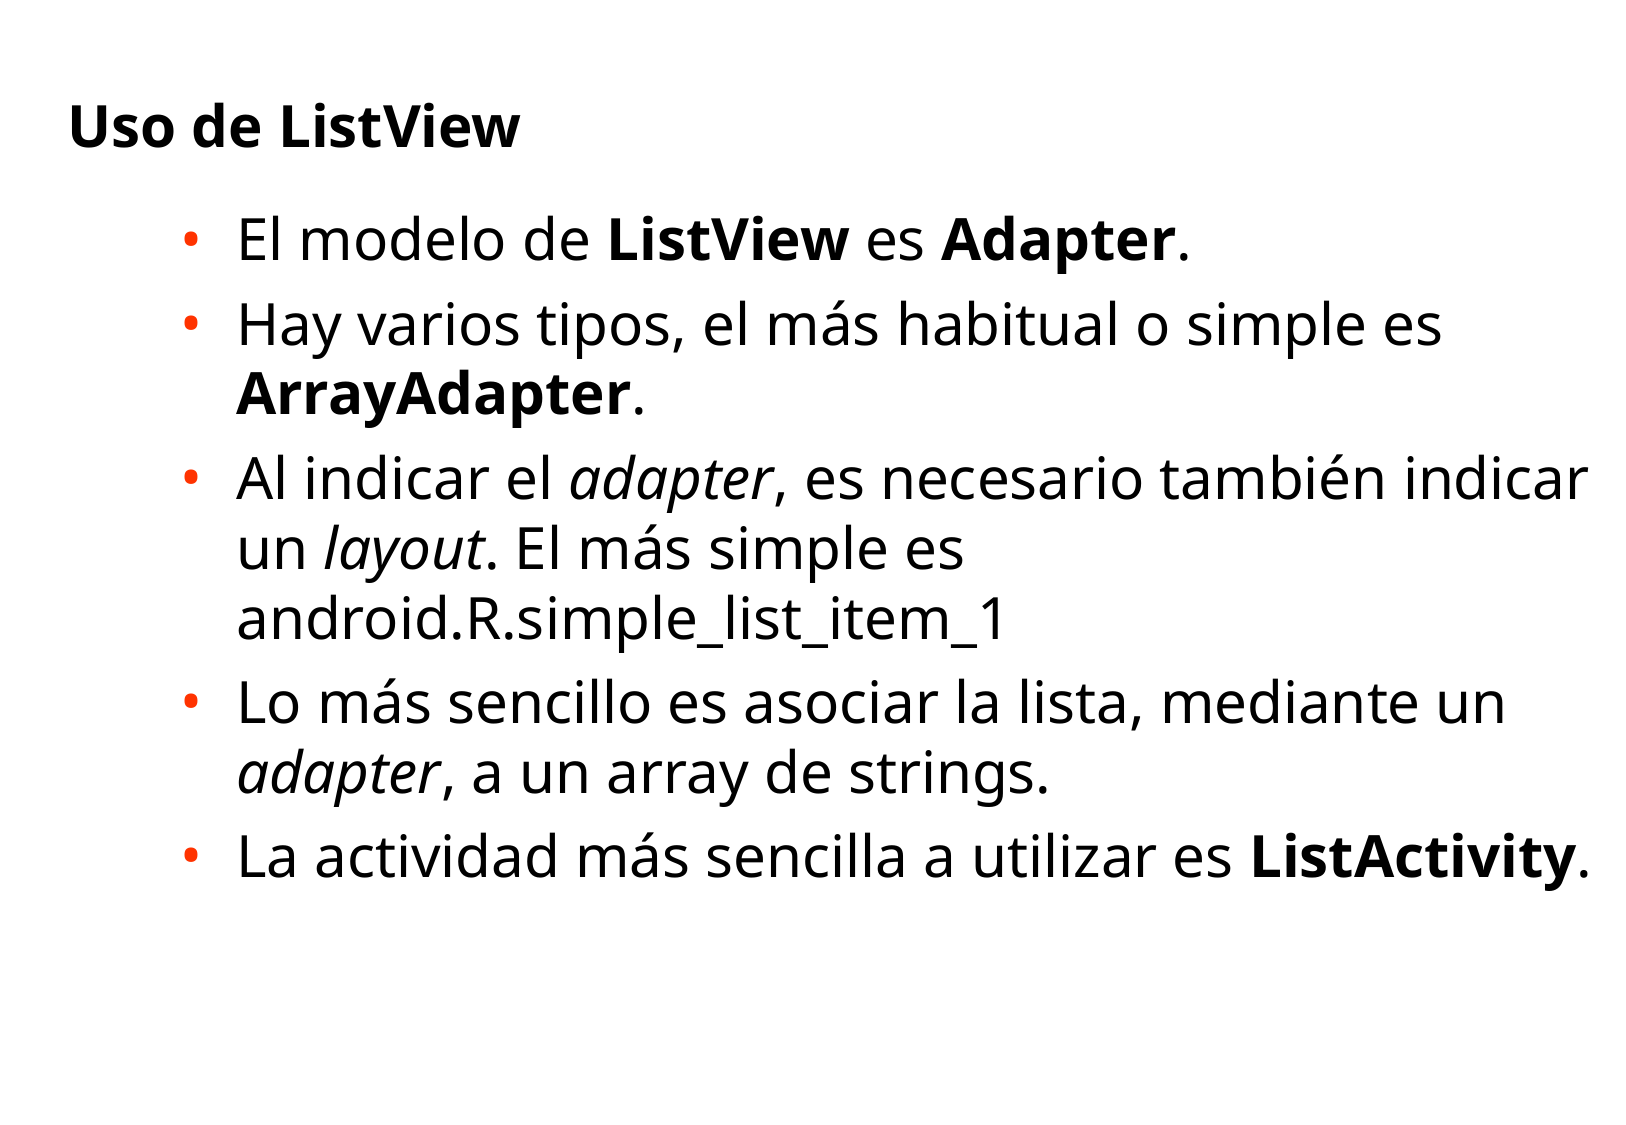

# Uso de ListView
El modelo de ListView es Adapter.
Hay varios tipos, el más habitual o simple es ArrayAdapter.
Al indicar el adapter, es necesario también indicar un layout. El más simple es android.R.simple_list_item_1
Lo más sencillo es asociar la lista, mediante un adapter, a un array de strings.
La actividad más sencilla a utilizar es ListActivity.